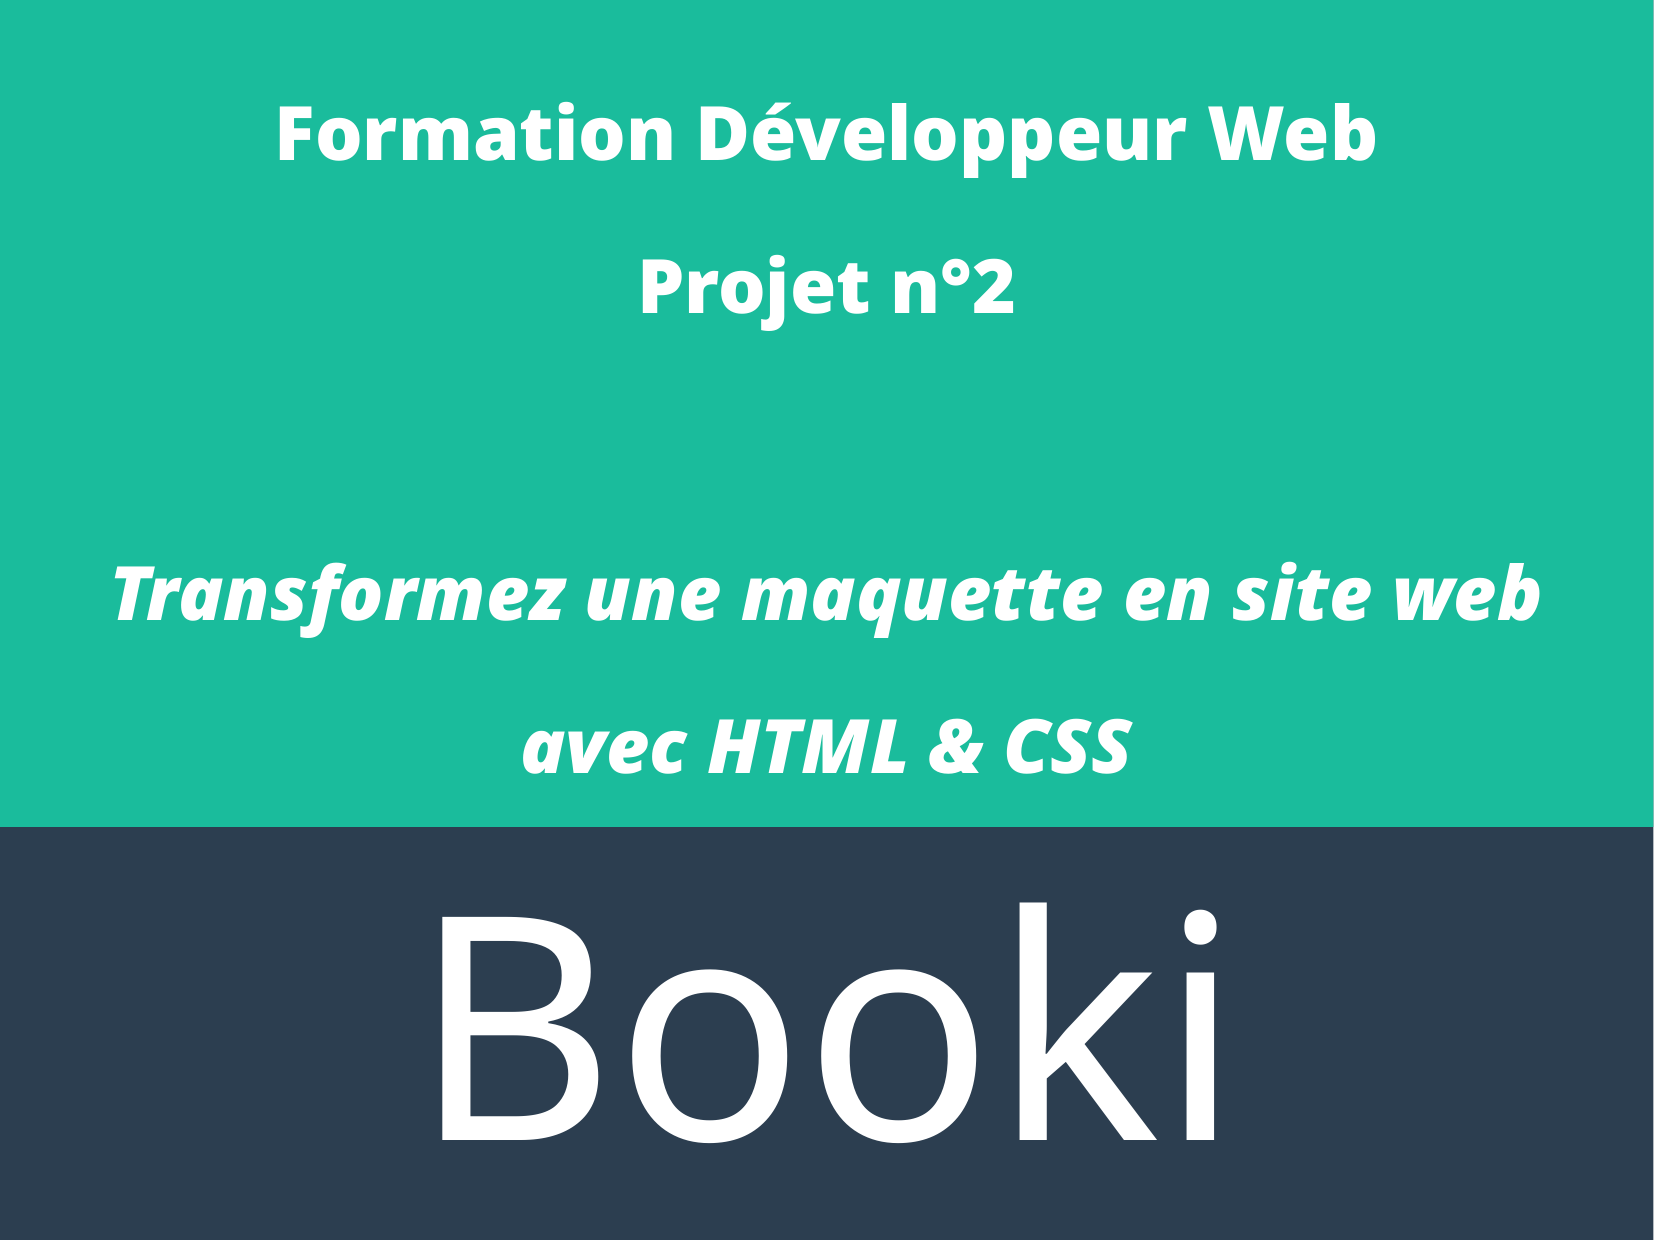

# Formation Développeur Web Projet n°2 Transformez une maquette en site web avec HTML & CSS
Booki